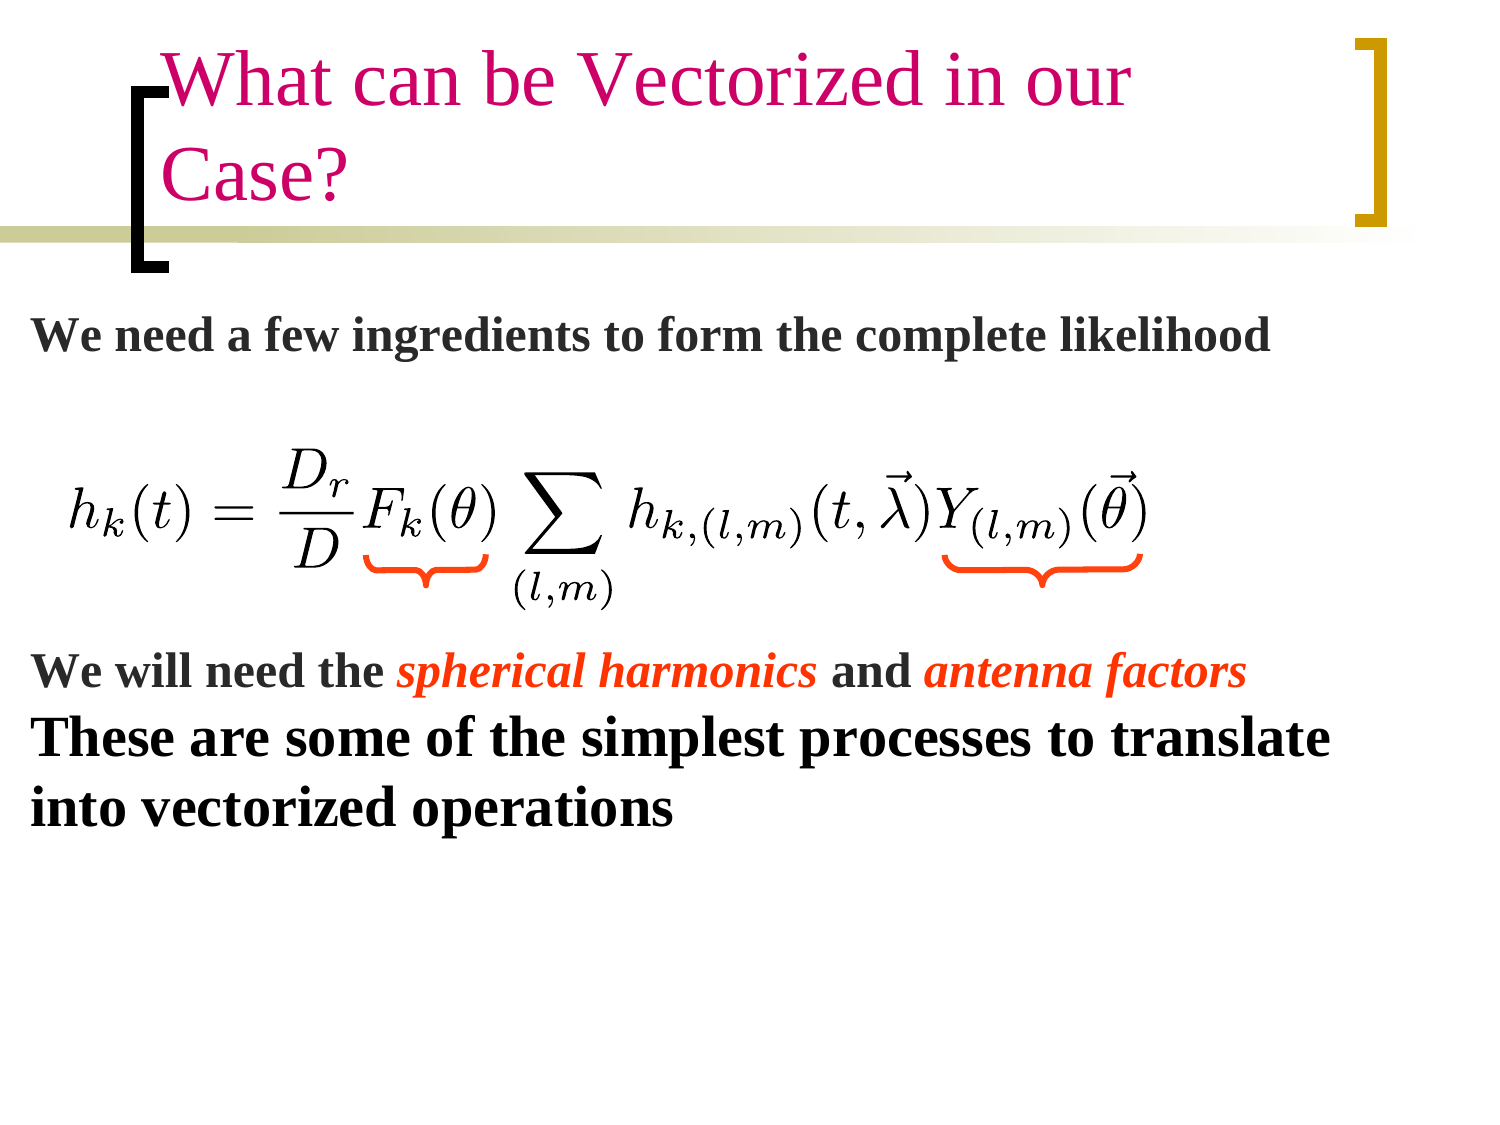

# What can be Vectorized in our Case?
We need a few ingredients to form the complete likelihood
We will need the spherical harmonics and antenna factors
These are some of the simplest processes to translate
into vectorized operations